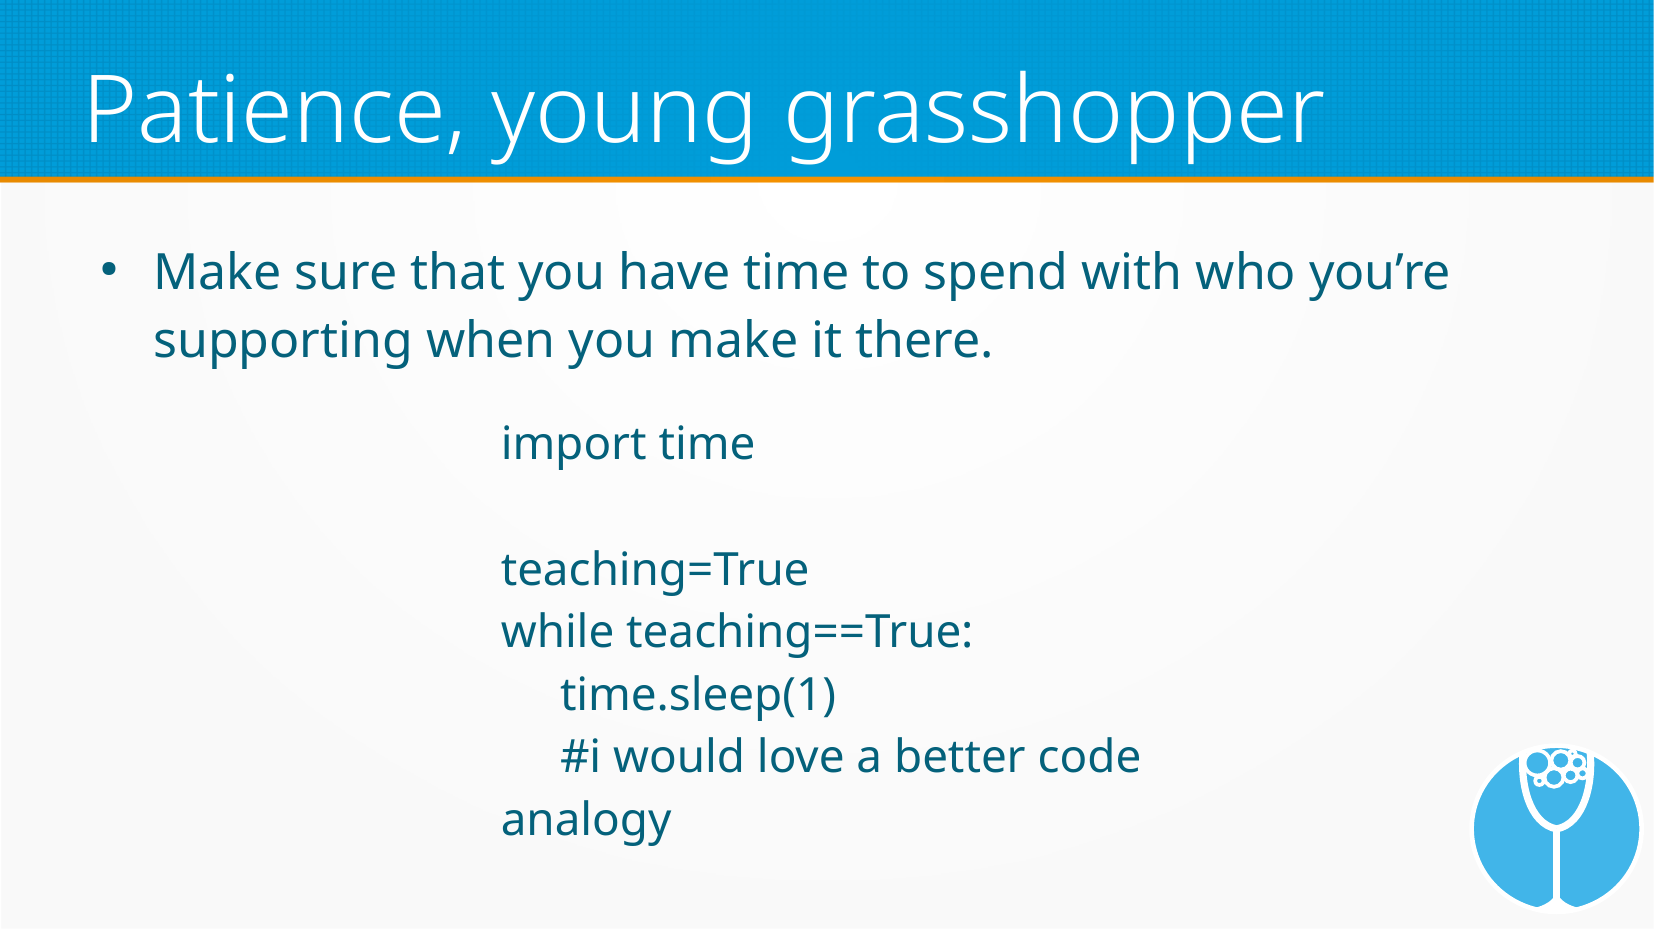

# Patience, young grasshopper
Make sure that you have time to spend with who you’re supporting when you make it there.
import time
teaching=True
while teaching==True:
	time.sleep(1)
	#i would love a better code analogy